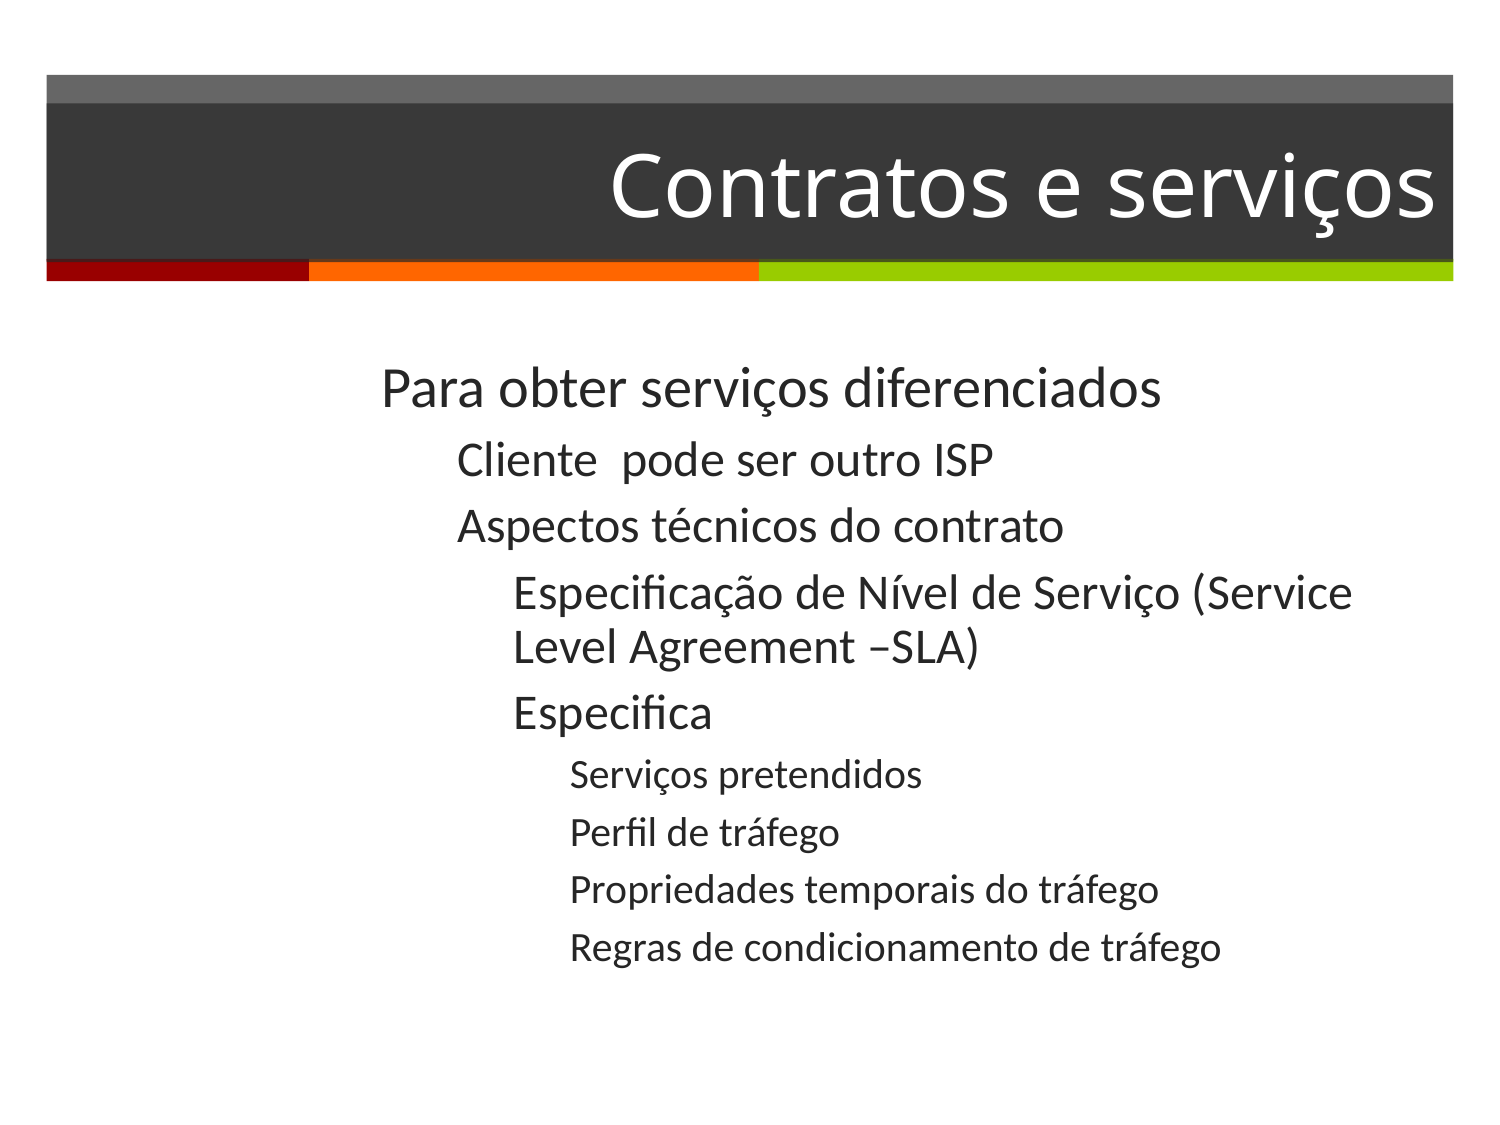

# Contratos e serviços
Para obter serviços diferenciados
Cliente pode ser outro ISP
Aspectos técnicos do contrato
Especificação de Nível de Serviço (Service Level Agreement –SLA)
Especifica
Serviços pretendidos
Perfil de tráfego
Propriedades temporais do tráfego
Regras de condicionamento de tráfego